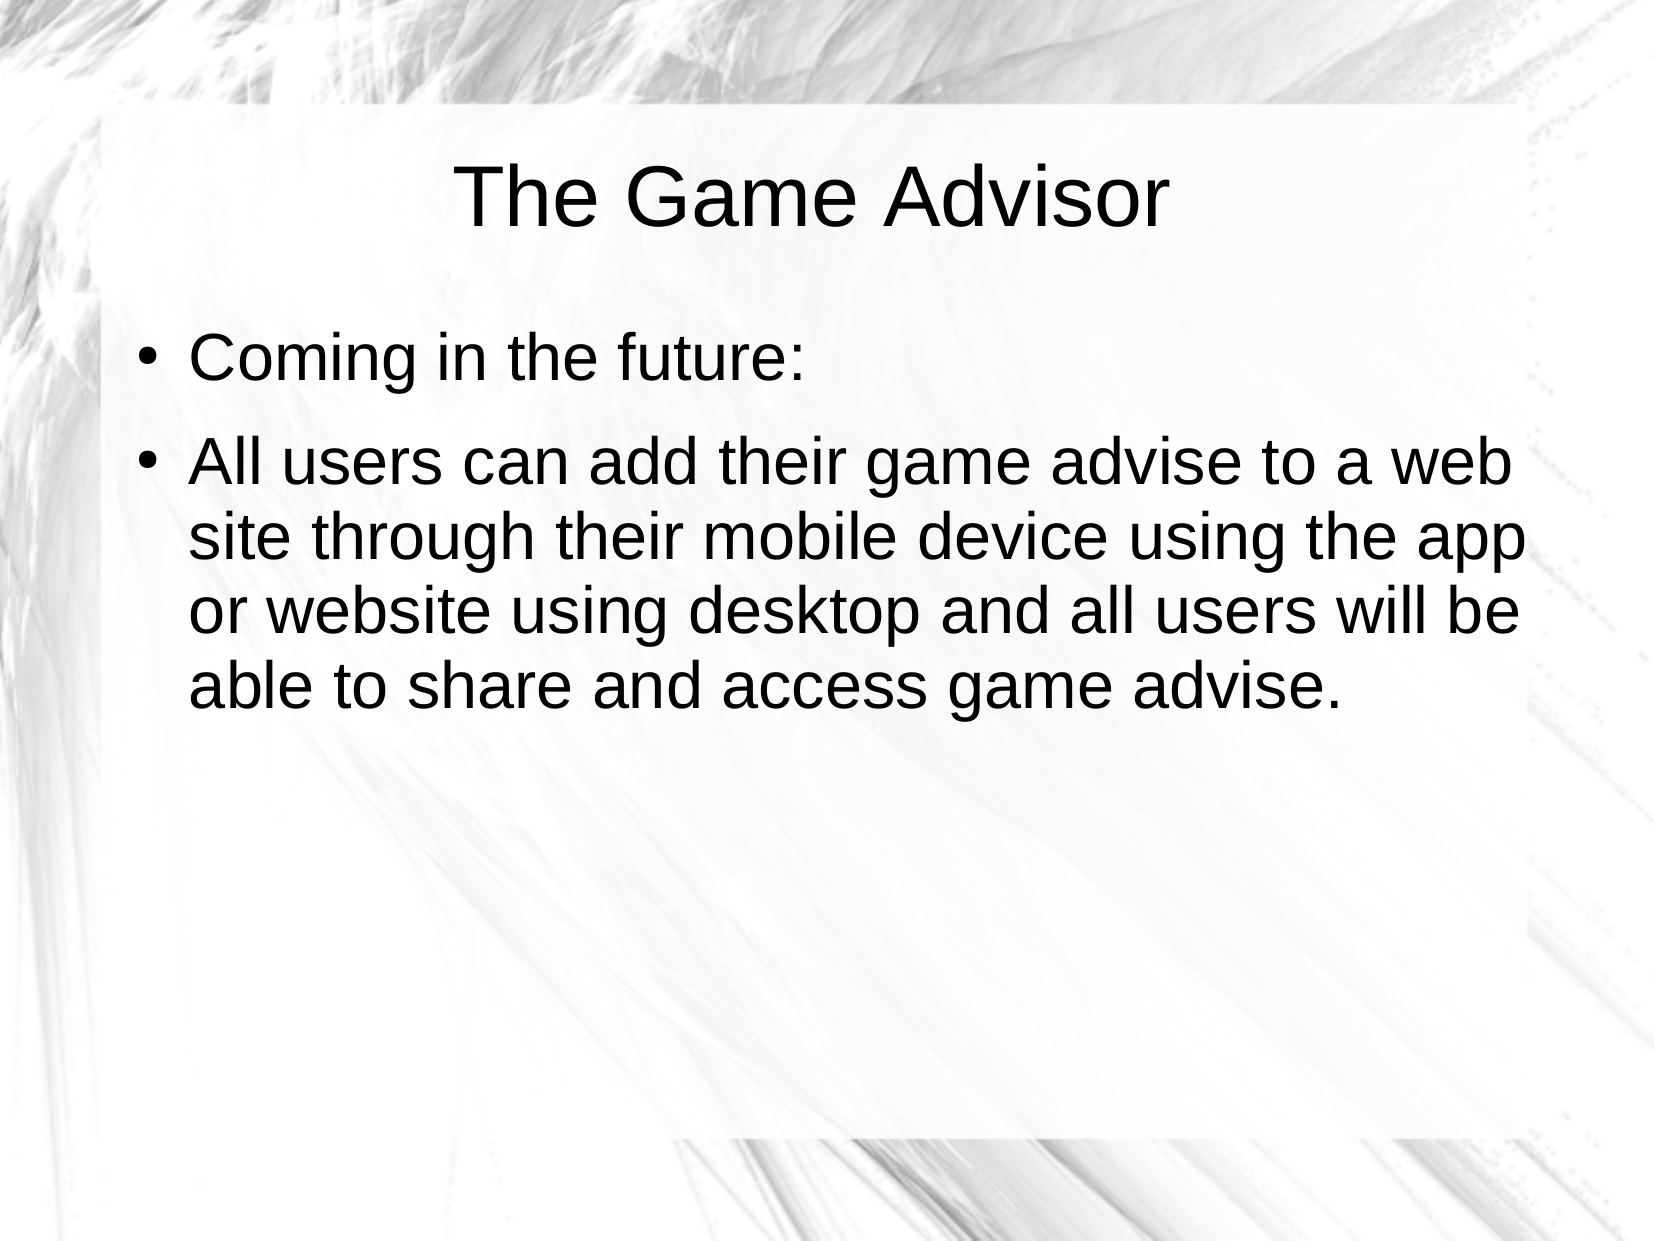

# The Game Advisor
Coming in the future:
All users can add their game advise to a web site through their mobile device using the app or website using desktop and all users will be able to share and access game advise.